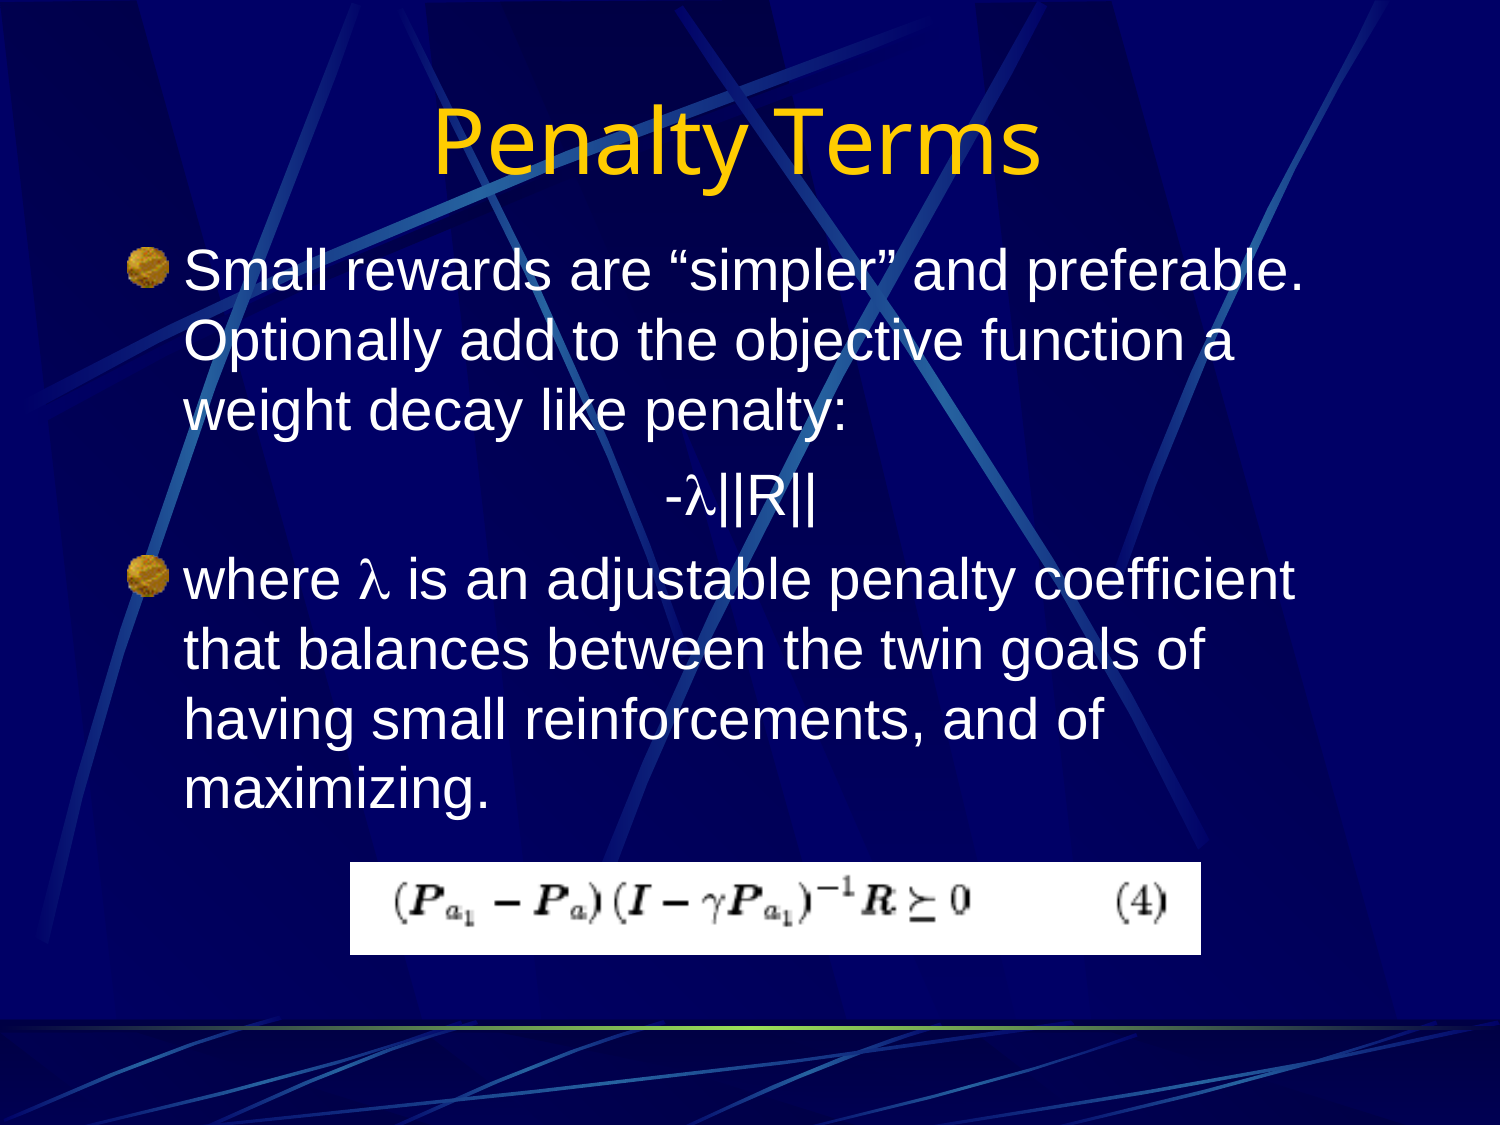

# Penalty Terms
Small rewards are “simpler” and preferable. Optionally add to the objective function a weight decay like penalty:
-||R||
where  is an adjustable penalty coefficient that balances between the twin goals of having small reinforcements, and of maximizing.